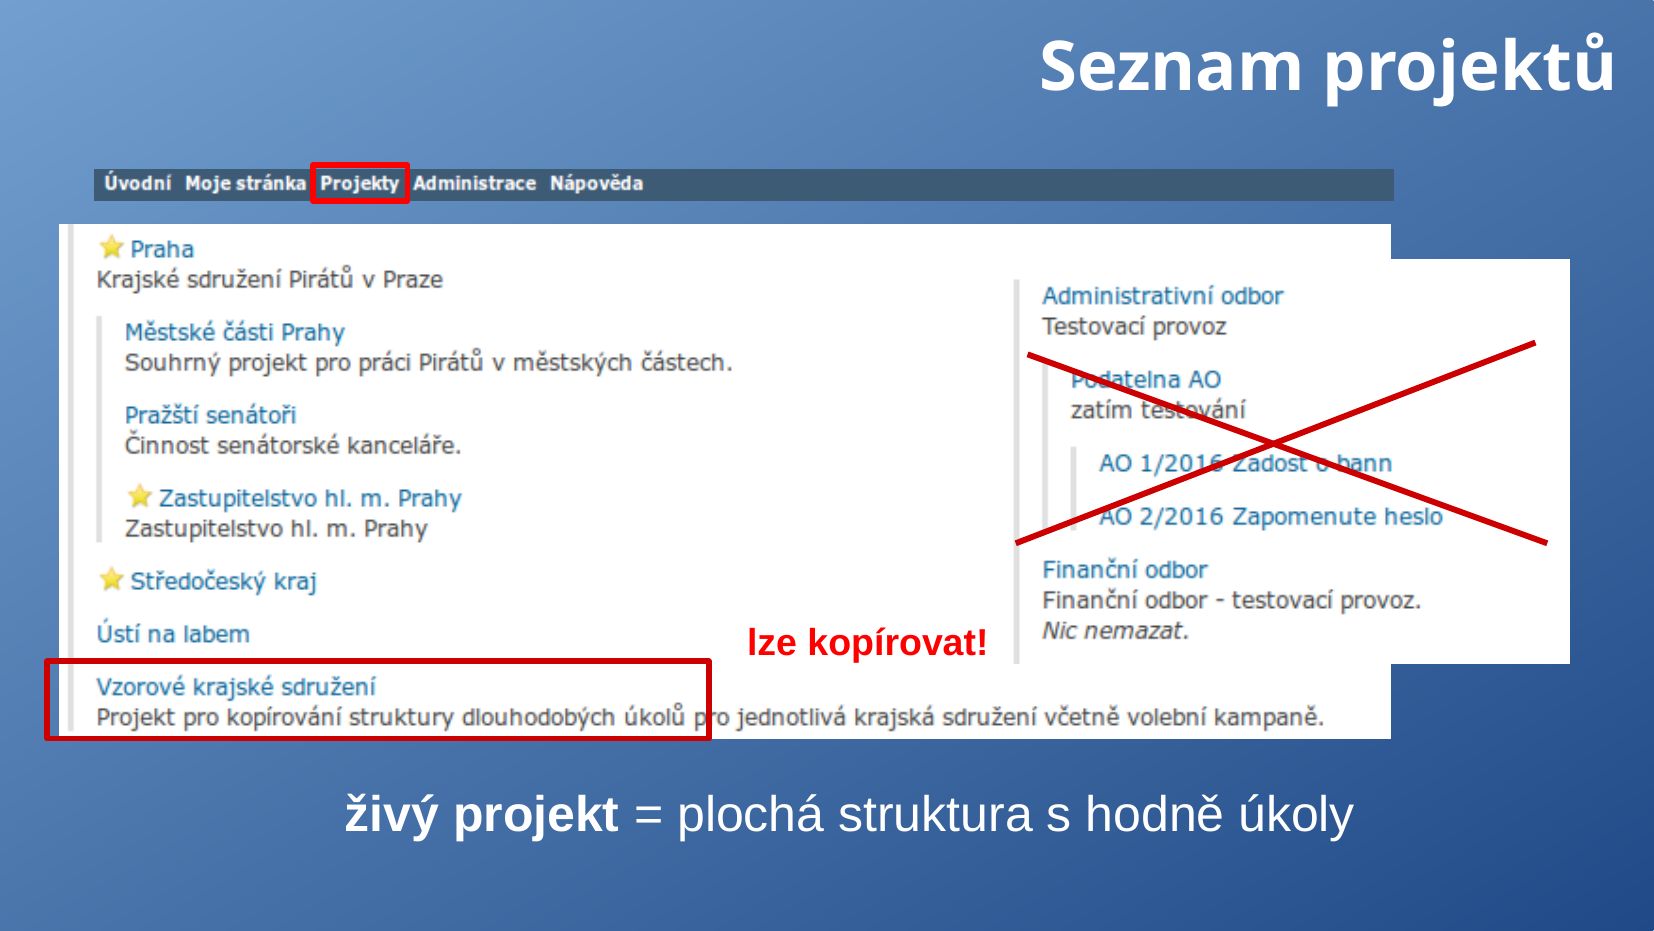

Seznam projektů
#
lze kopírovat!
živý projekt = plochá struktura s hodně úkoly